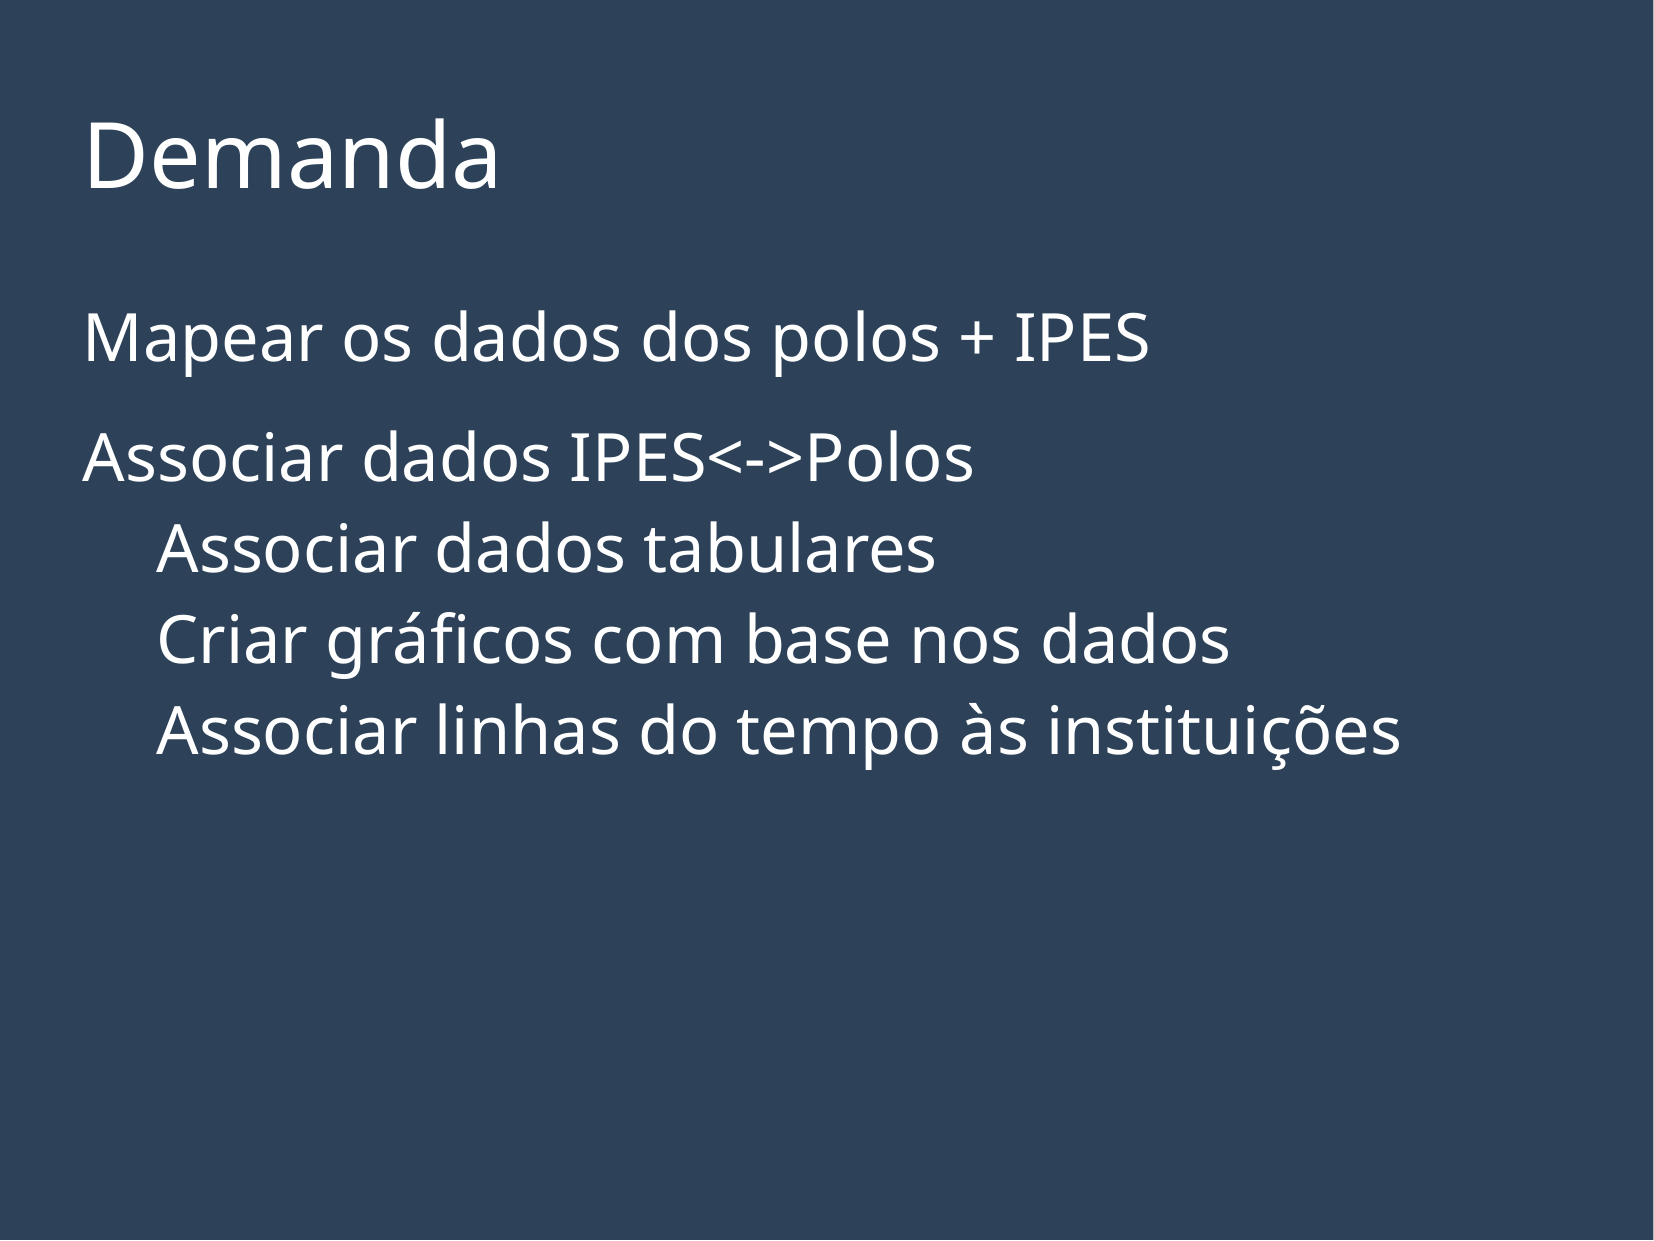

# Demanda
Mapear os dados dos polos + IPES
Associar dados IPES<->Polos
	Associar dados tabulares
	Criar gráficos com base nos dados
	Associar linhas do tempo às instituições